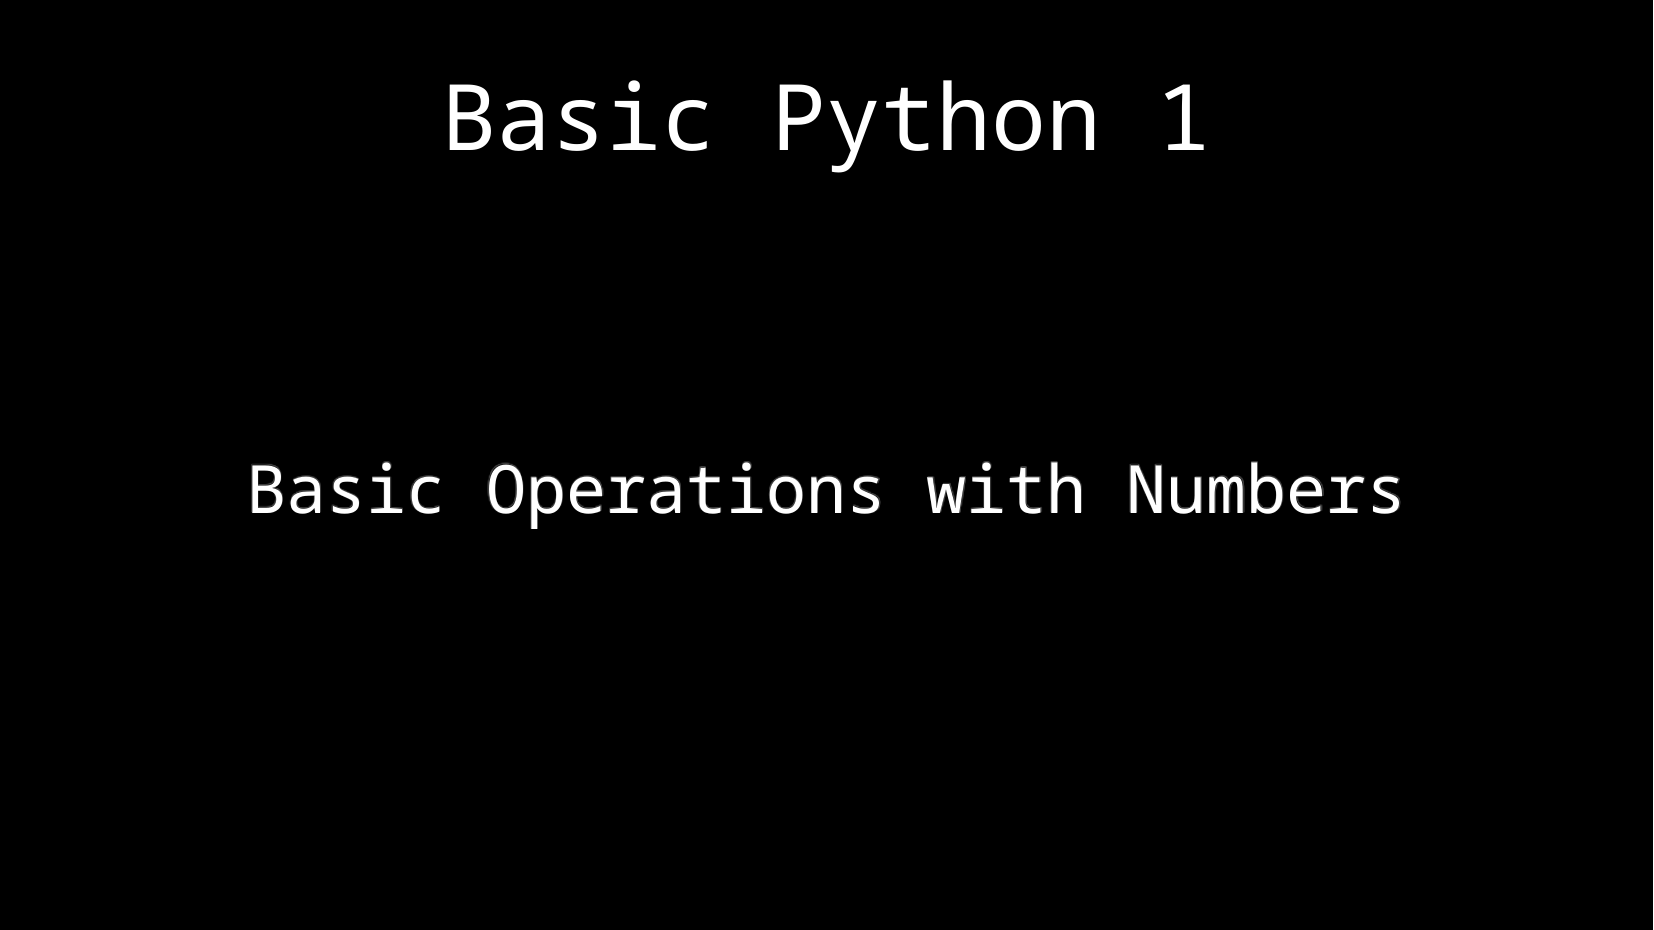

Basic Python 1
# Basic Operations with Numbers